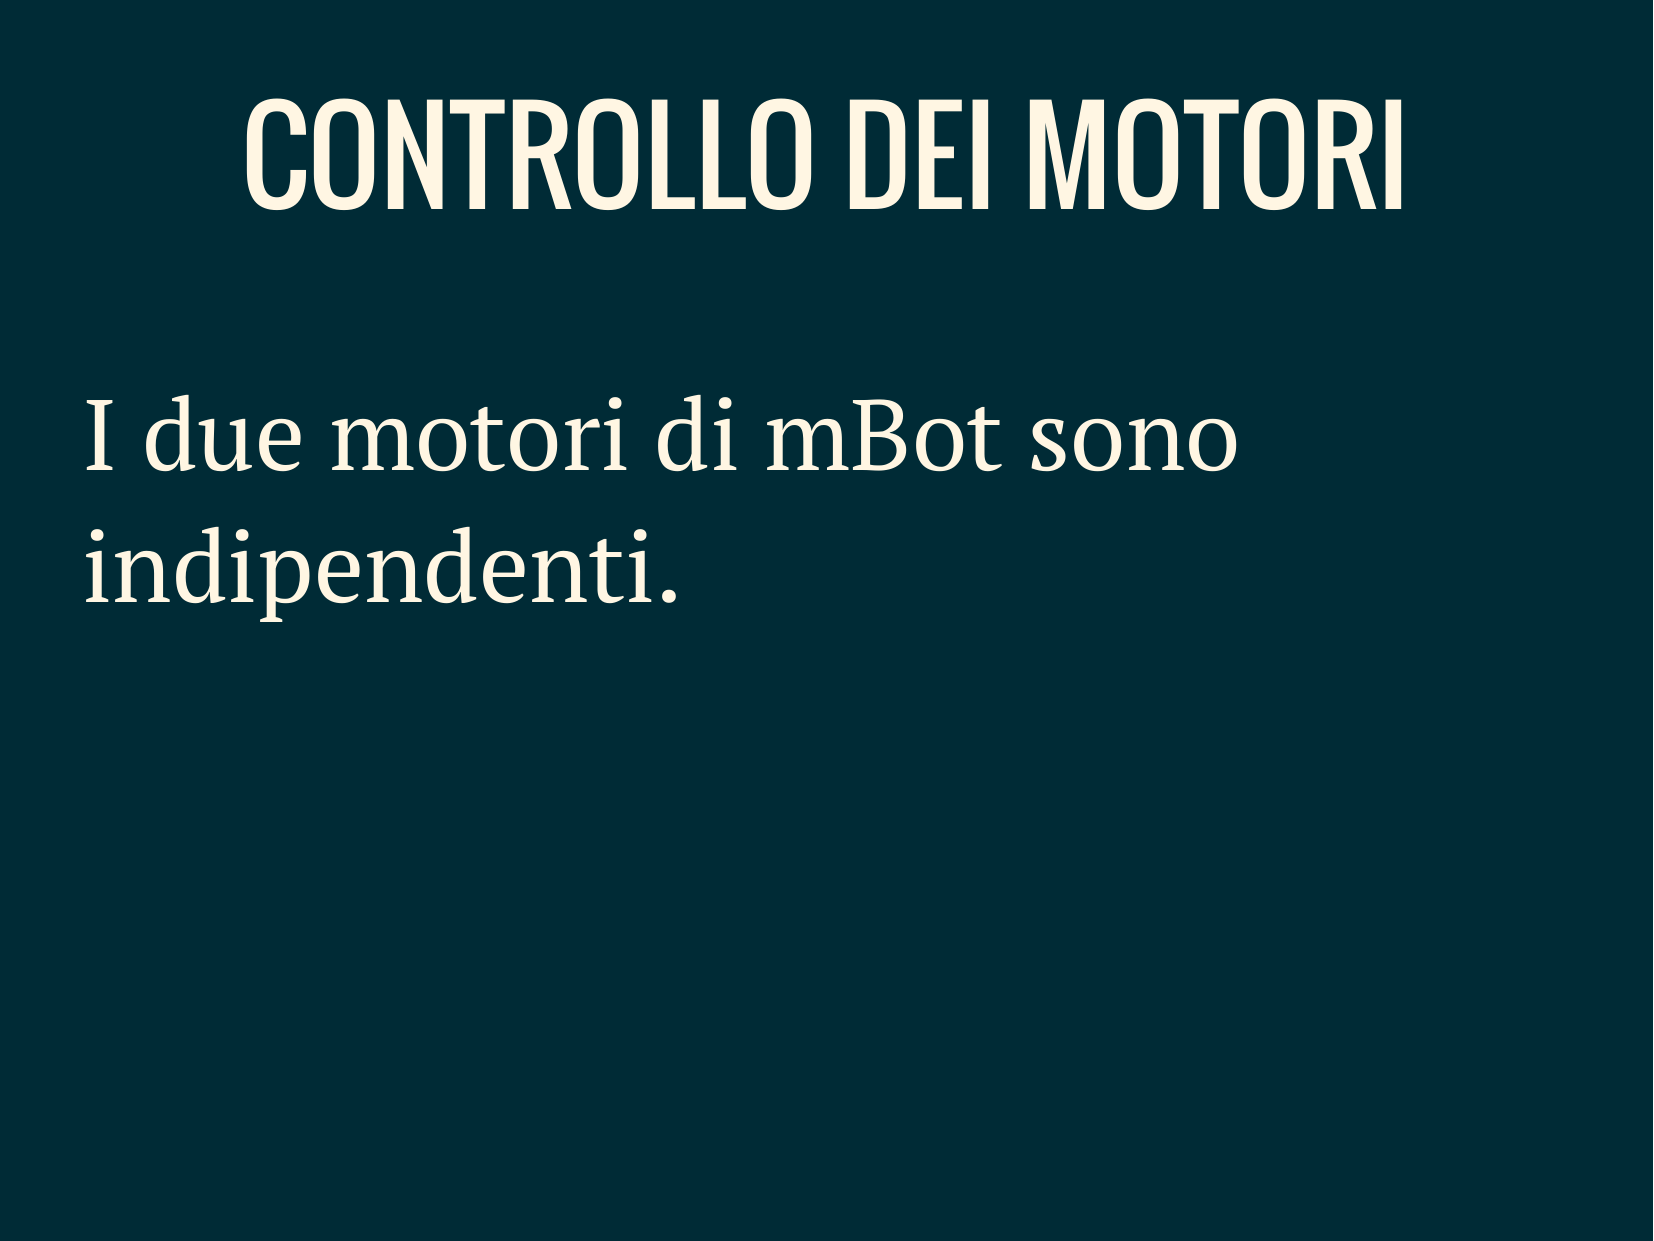

# Controllo dei motori
I due motori di mBot sono indipendenti.